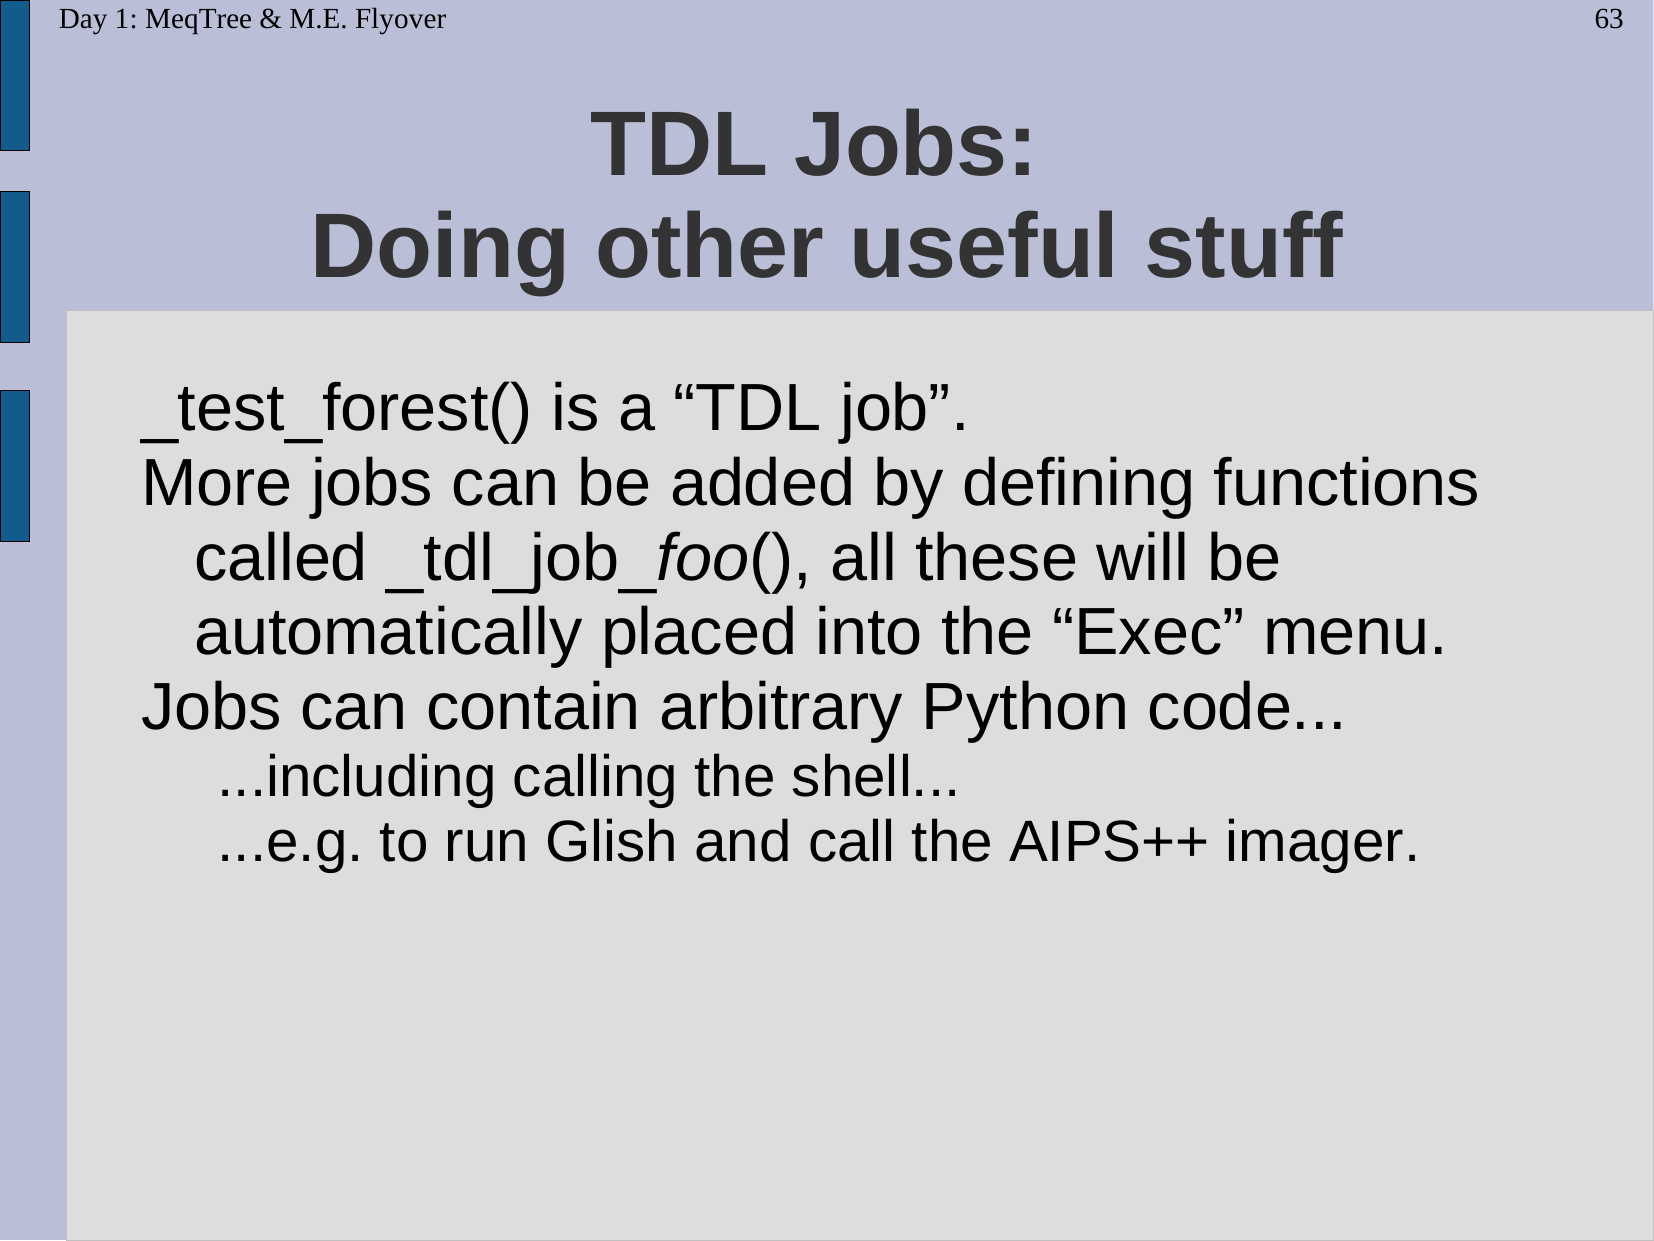

Day 1: MeqTree & M.E. Flyover
63
# TDL Jobs: Doing other useful stuff
_test_forest() is a “TDL job”.
More jobs can be added by defining functions called _tdl_job_foo(), all these will be automatically placed into the “Exec” menu.
Jobs can contain arbitrary Python code...
...including calling the shell...
...e.g. to run Glish and call the AIPS++ imager.